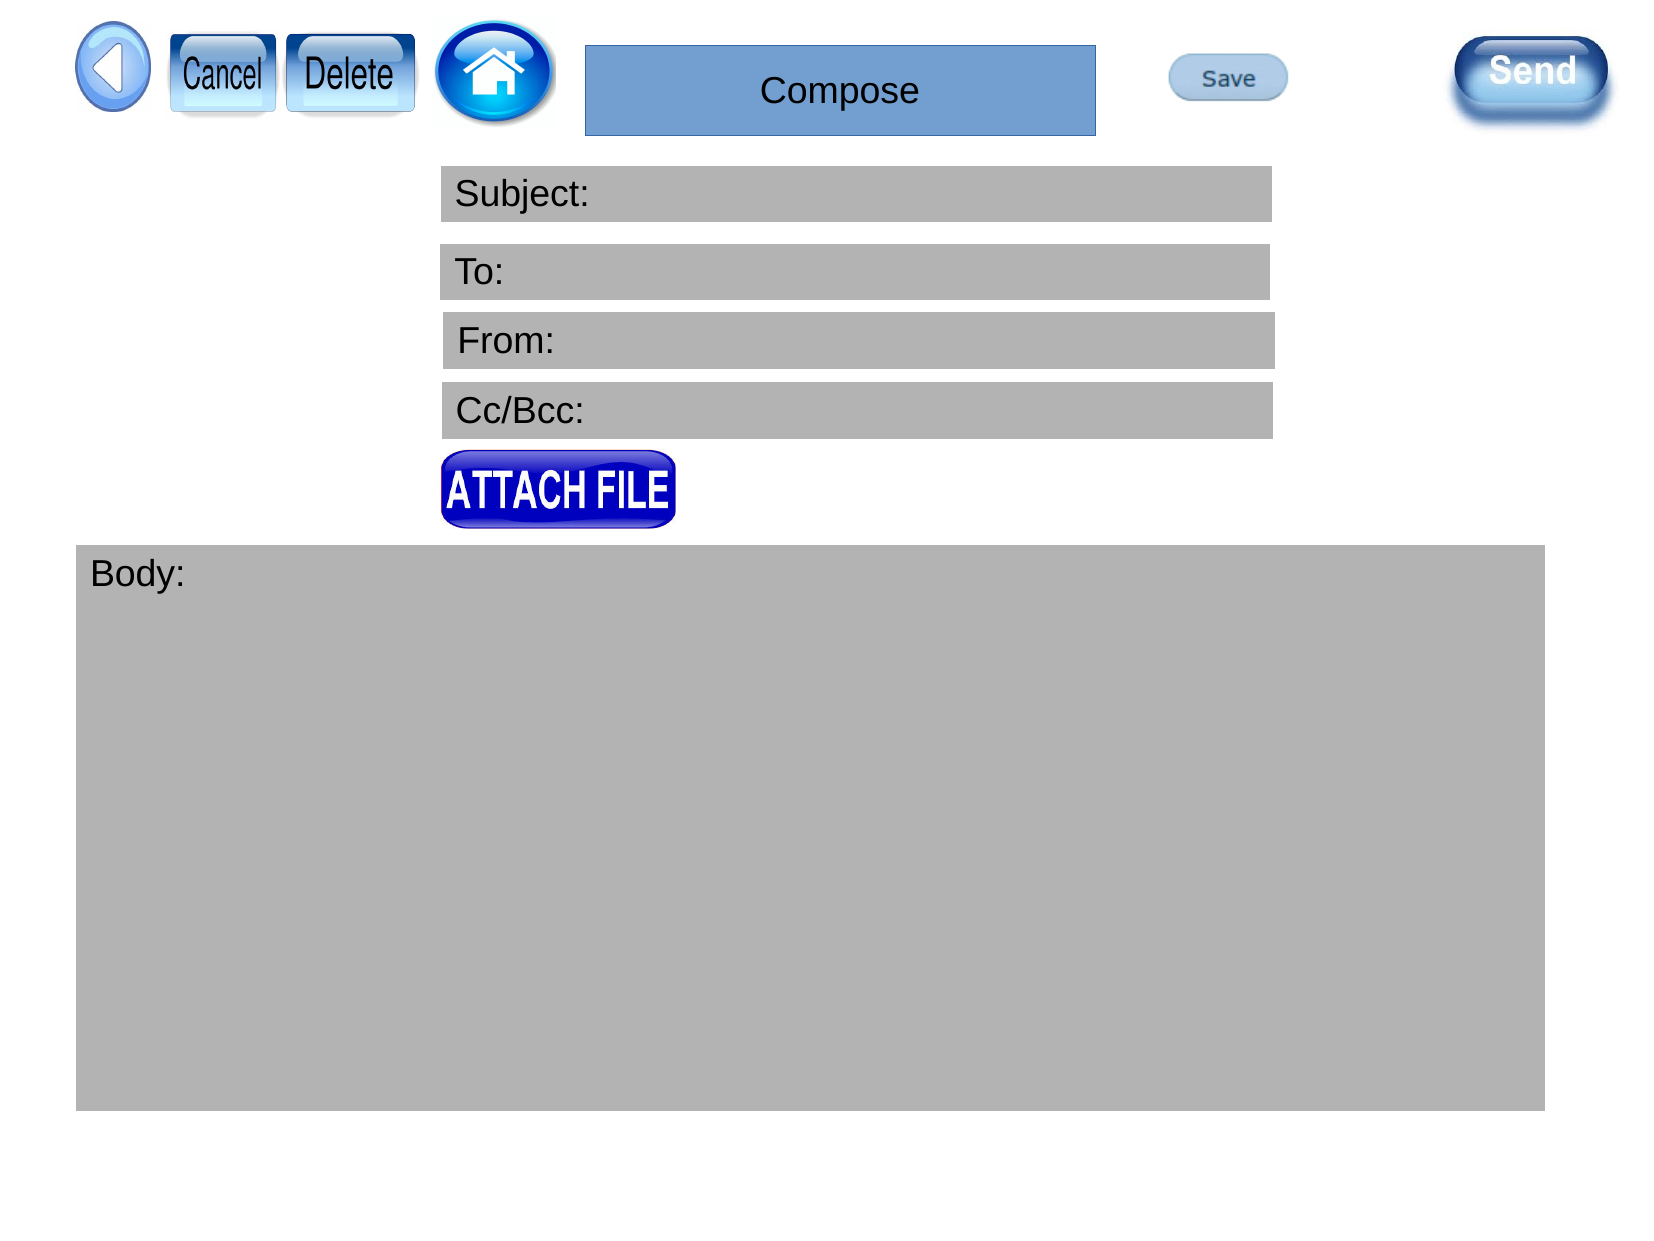

Compose
| Subject: |
| --- |
| To: |
| --- |
| From: |
| --- |
| Cc/Bcc: |
| --- |
| Body: |
| --- |